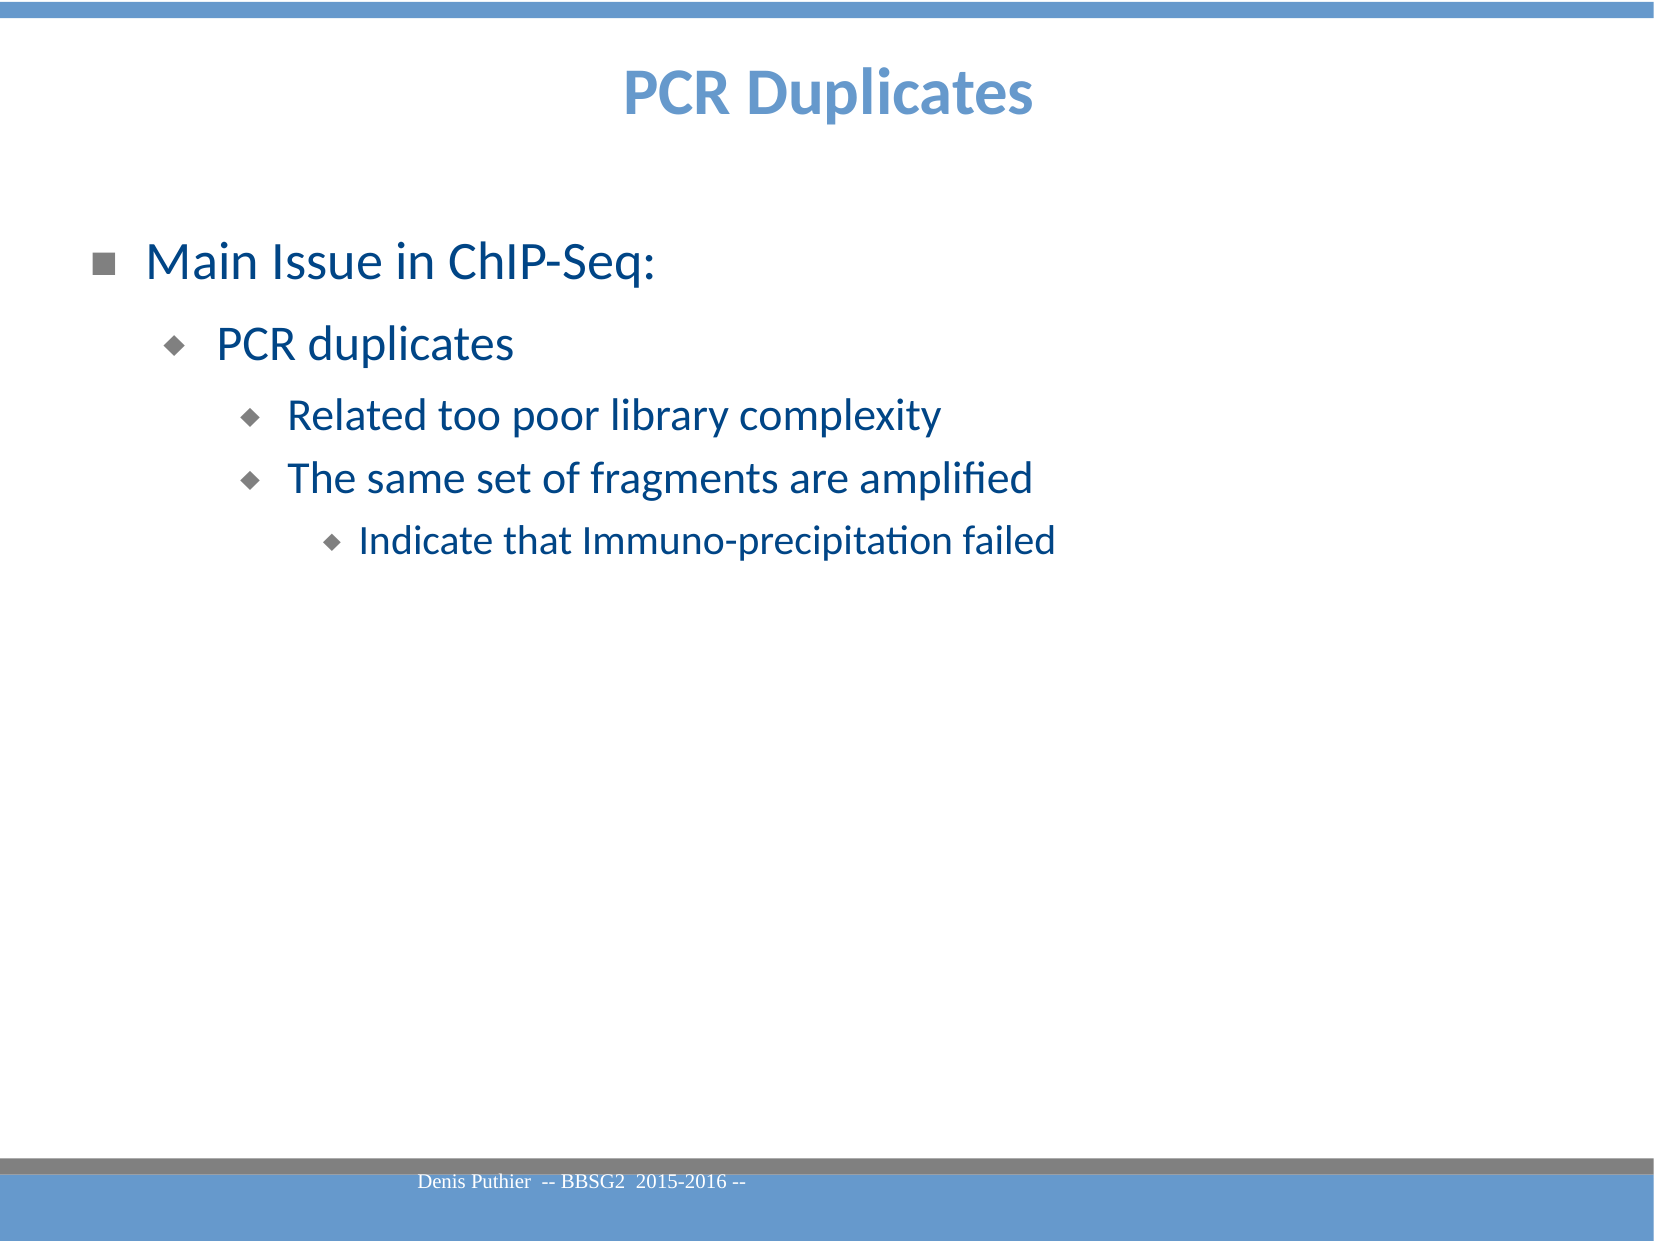

# PCR Duplicates
Main Issue in ChIP-Seq:
PCR duplicates
Related too poor library complexity
The same set of fragments are amplified
Indicate that Immuno-precipitation failed